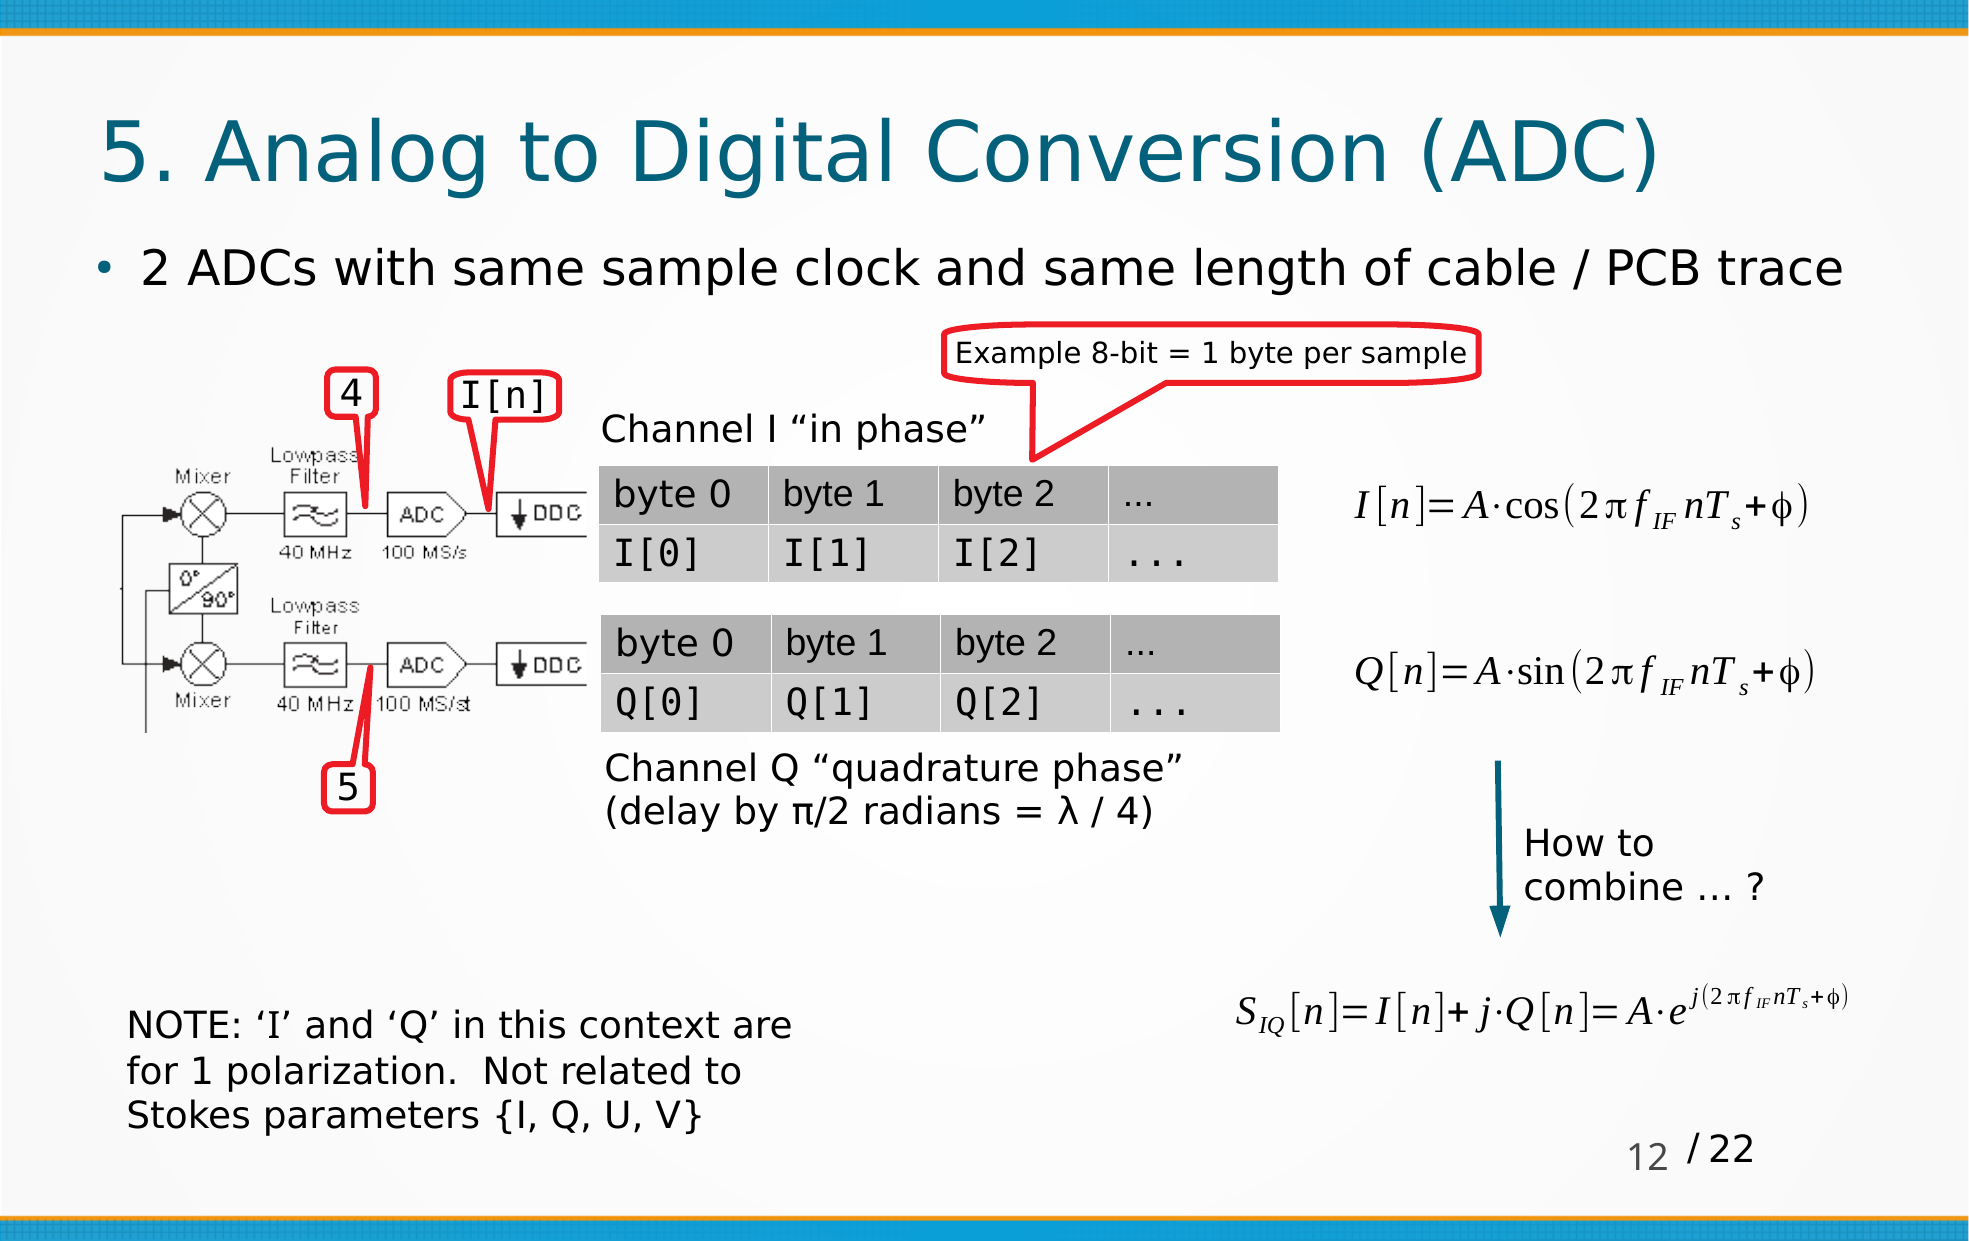

# 5. Analog to Digital Conversion (ADC)
2 ADCs with same sample clock and same length of cable / PCB trace
Example 8-bit = 1 byte per sample
Channel I “in phase”
4
I[n]
| byte 0 | byte 1 | byte 2 | ... |
| --- | --- | --- | --- |
| I[0] | I[1] | I[2] | ... |
| byte 0 | byte 1 | byte 2 | ... |
| --- | --- | --- | --- |
| Q[0] | Q[1] | Q[2] | ... |
Channel Q “quadrature phase”
(delay by π/2 radians = λ / 4)
5
How to combine … ?
NOTE: ‘I’ and ‘Q’ in this context are for 1 polarization. Not related to Stokes parameters {I, Q, U, V}
12